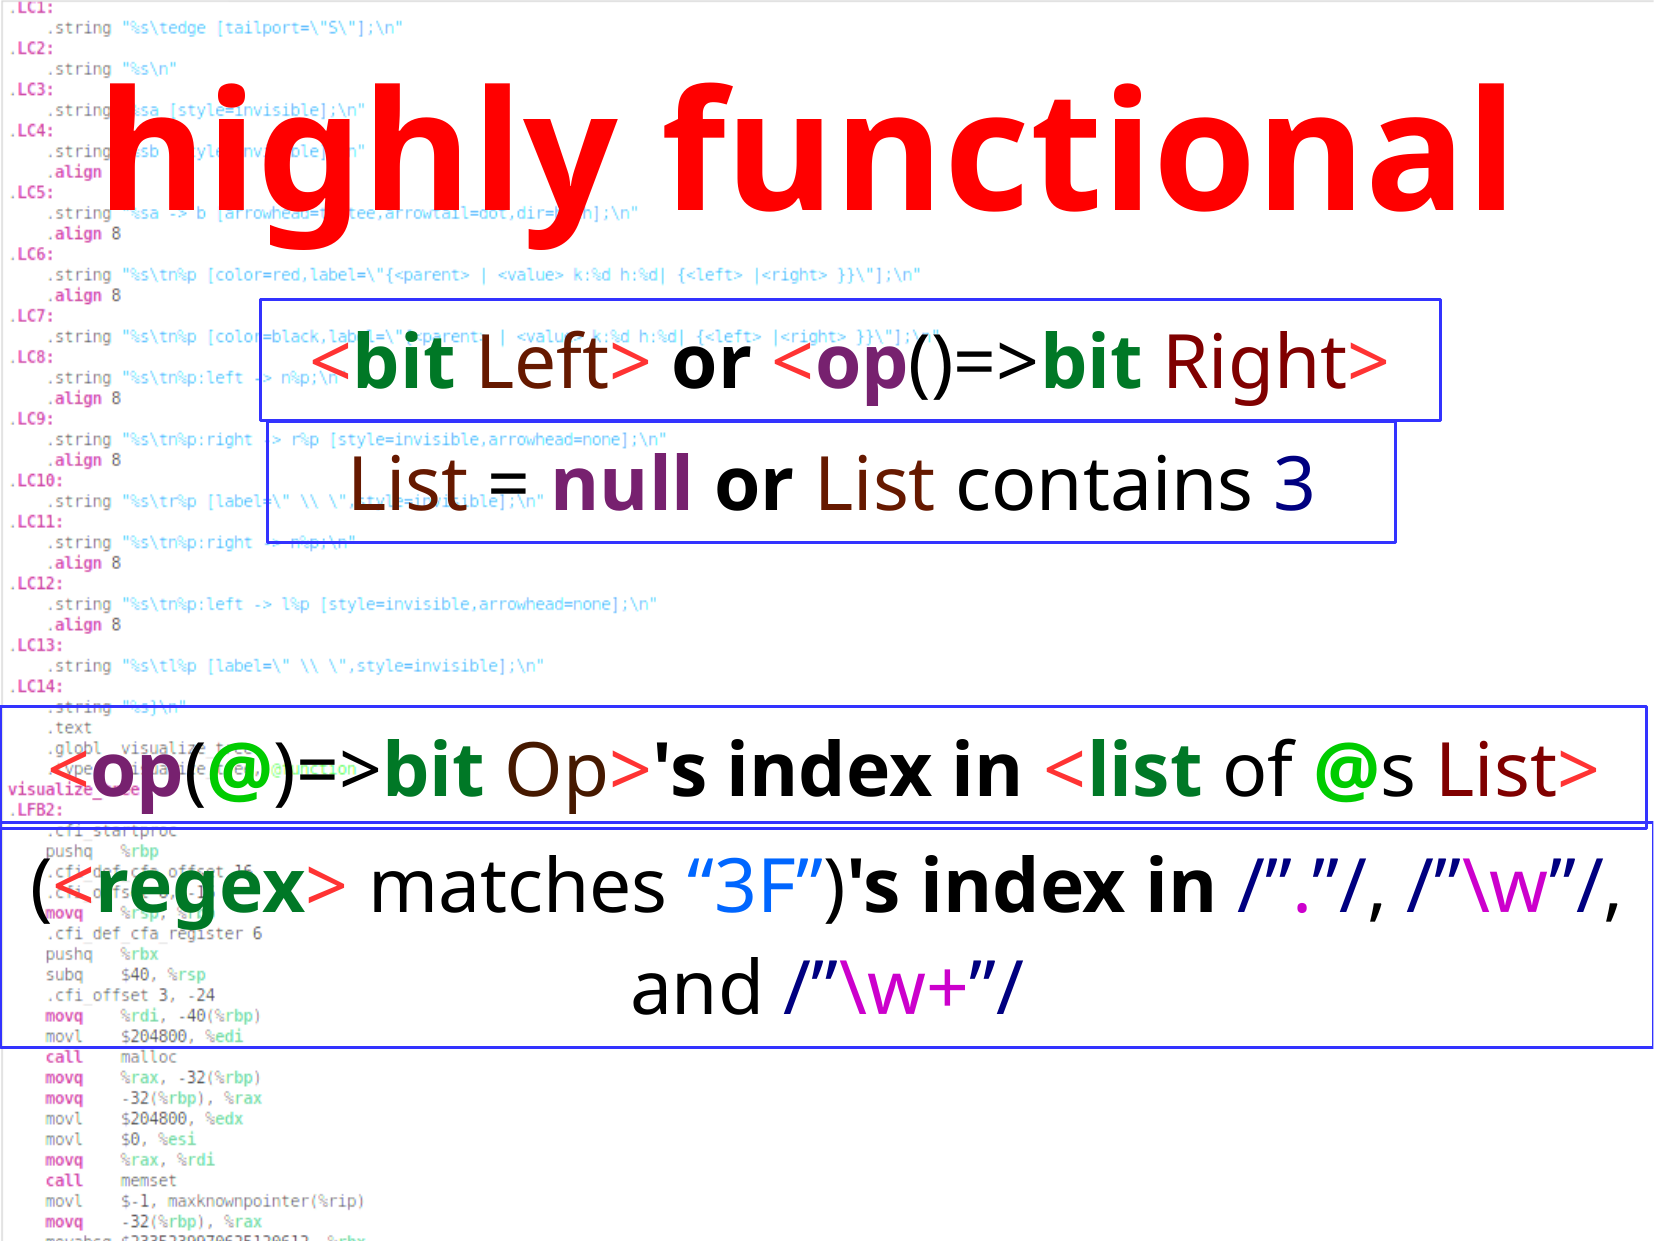

highly functional
<bit Left> or <op()=>bit Right>
List = null or List contains 3
<op(@)=>bit Op>'s index in <list of @s List>
(<regex> matches “3F”)'s index in /”.”/, /”\w”/, and /”\w+”/